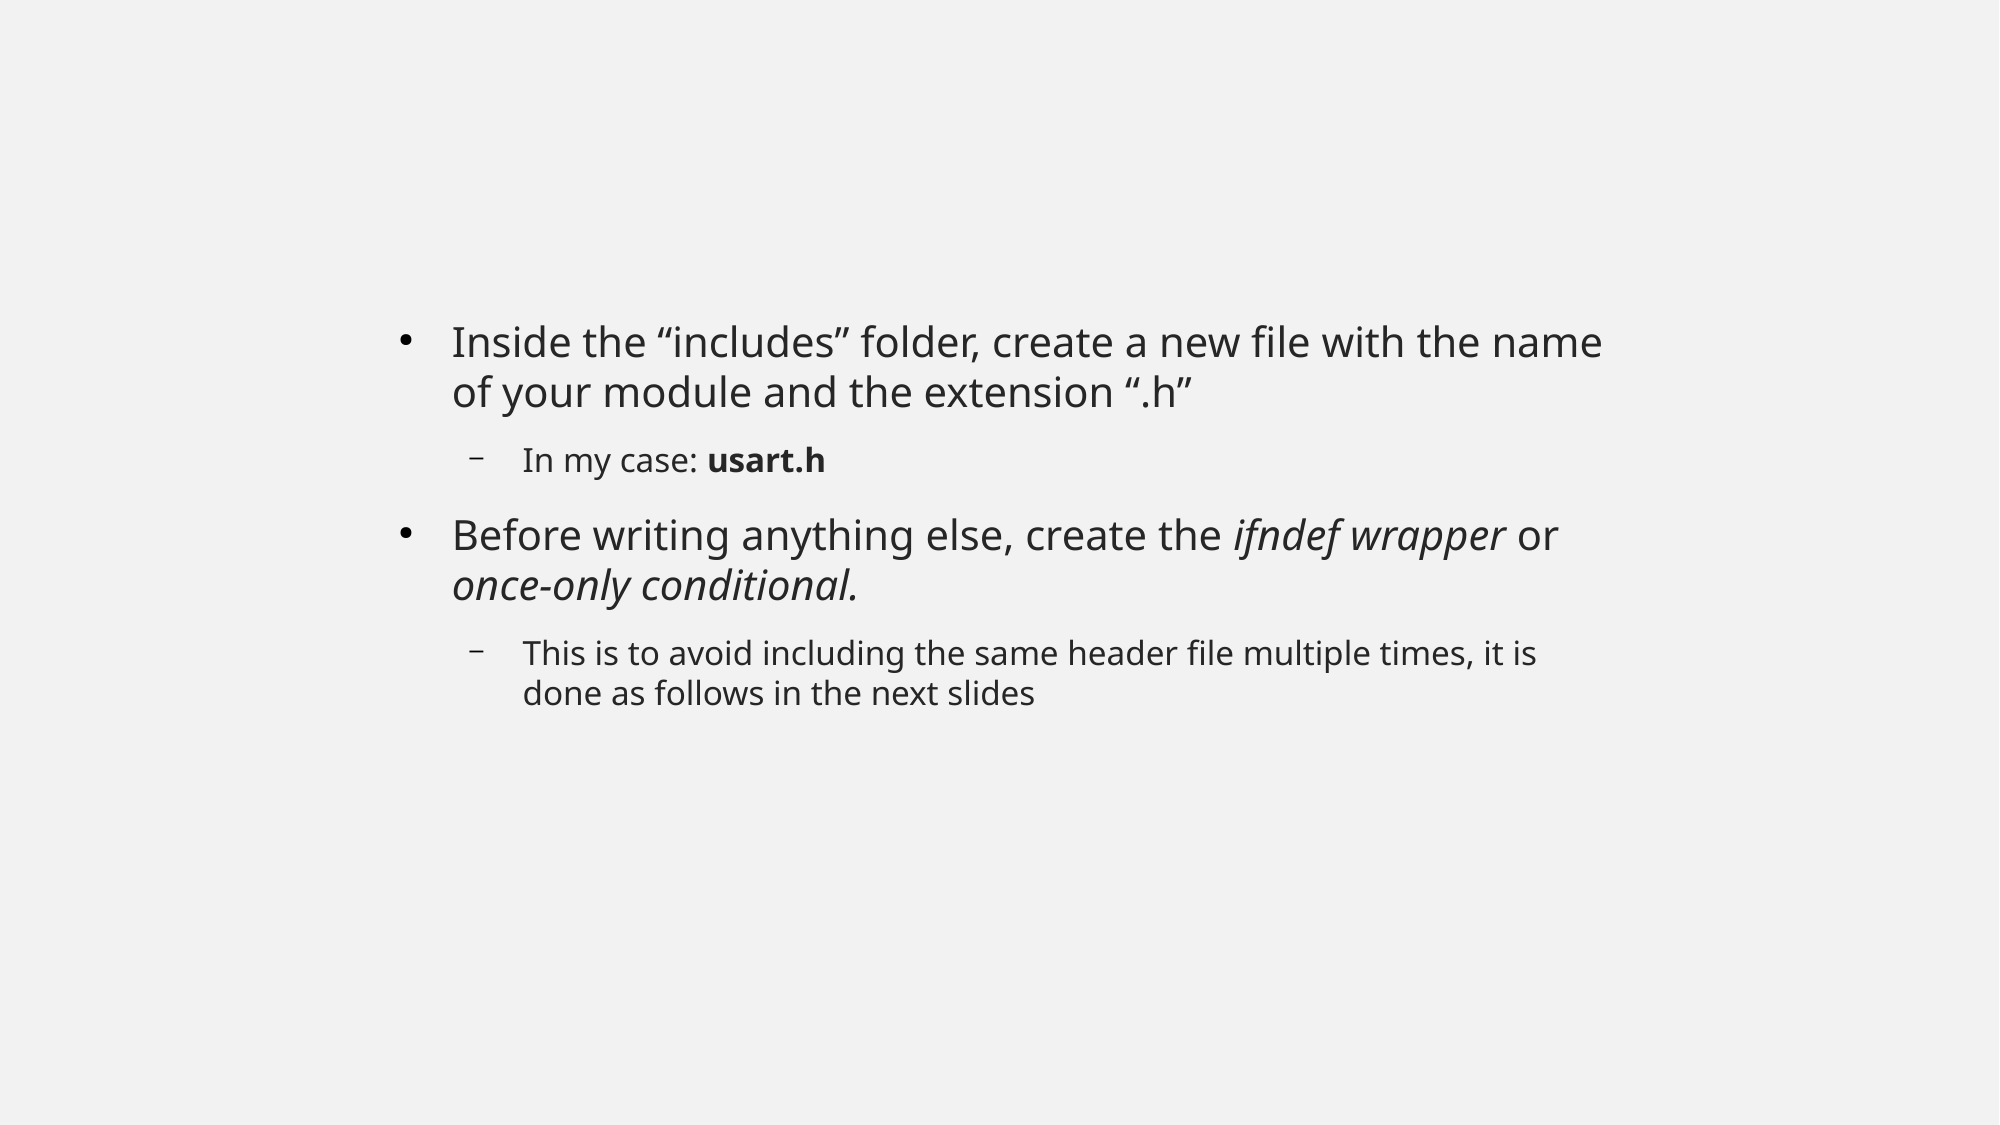

# Inside the “includes” folder, create a new file with the name of your module and the extension “.h”
In my case: usart.h
Before writing anything else, create the ifndef wrapper or once-only conditional.
This is to avoid including the same header file multiple times, it is done as follows in the next slides